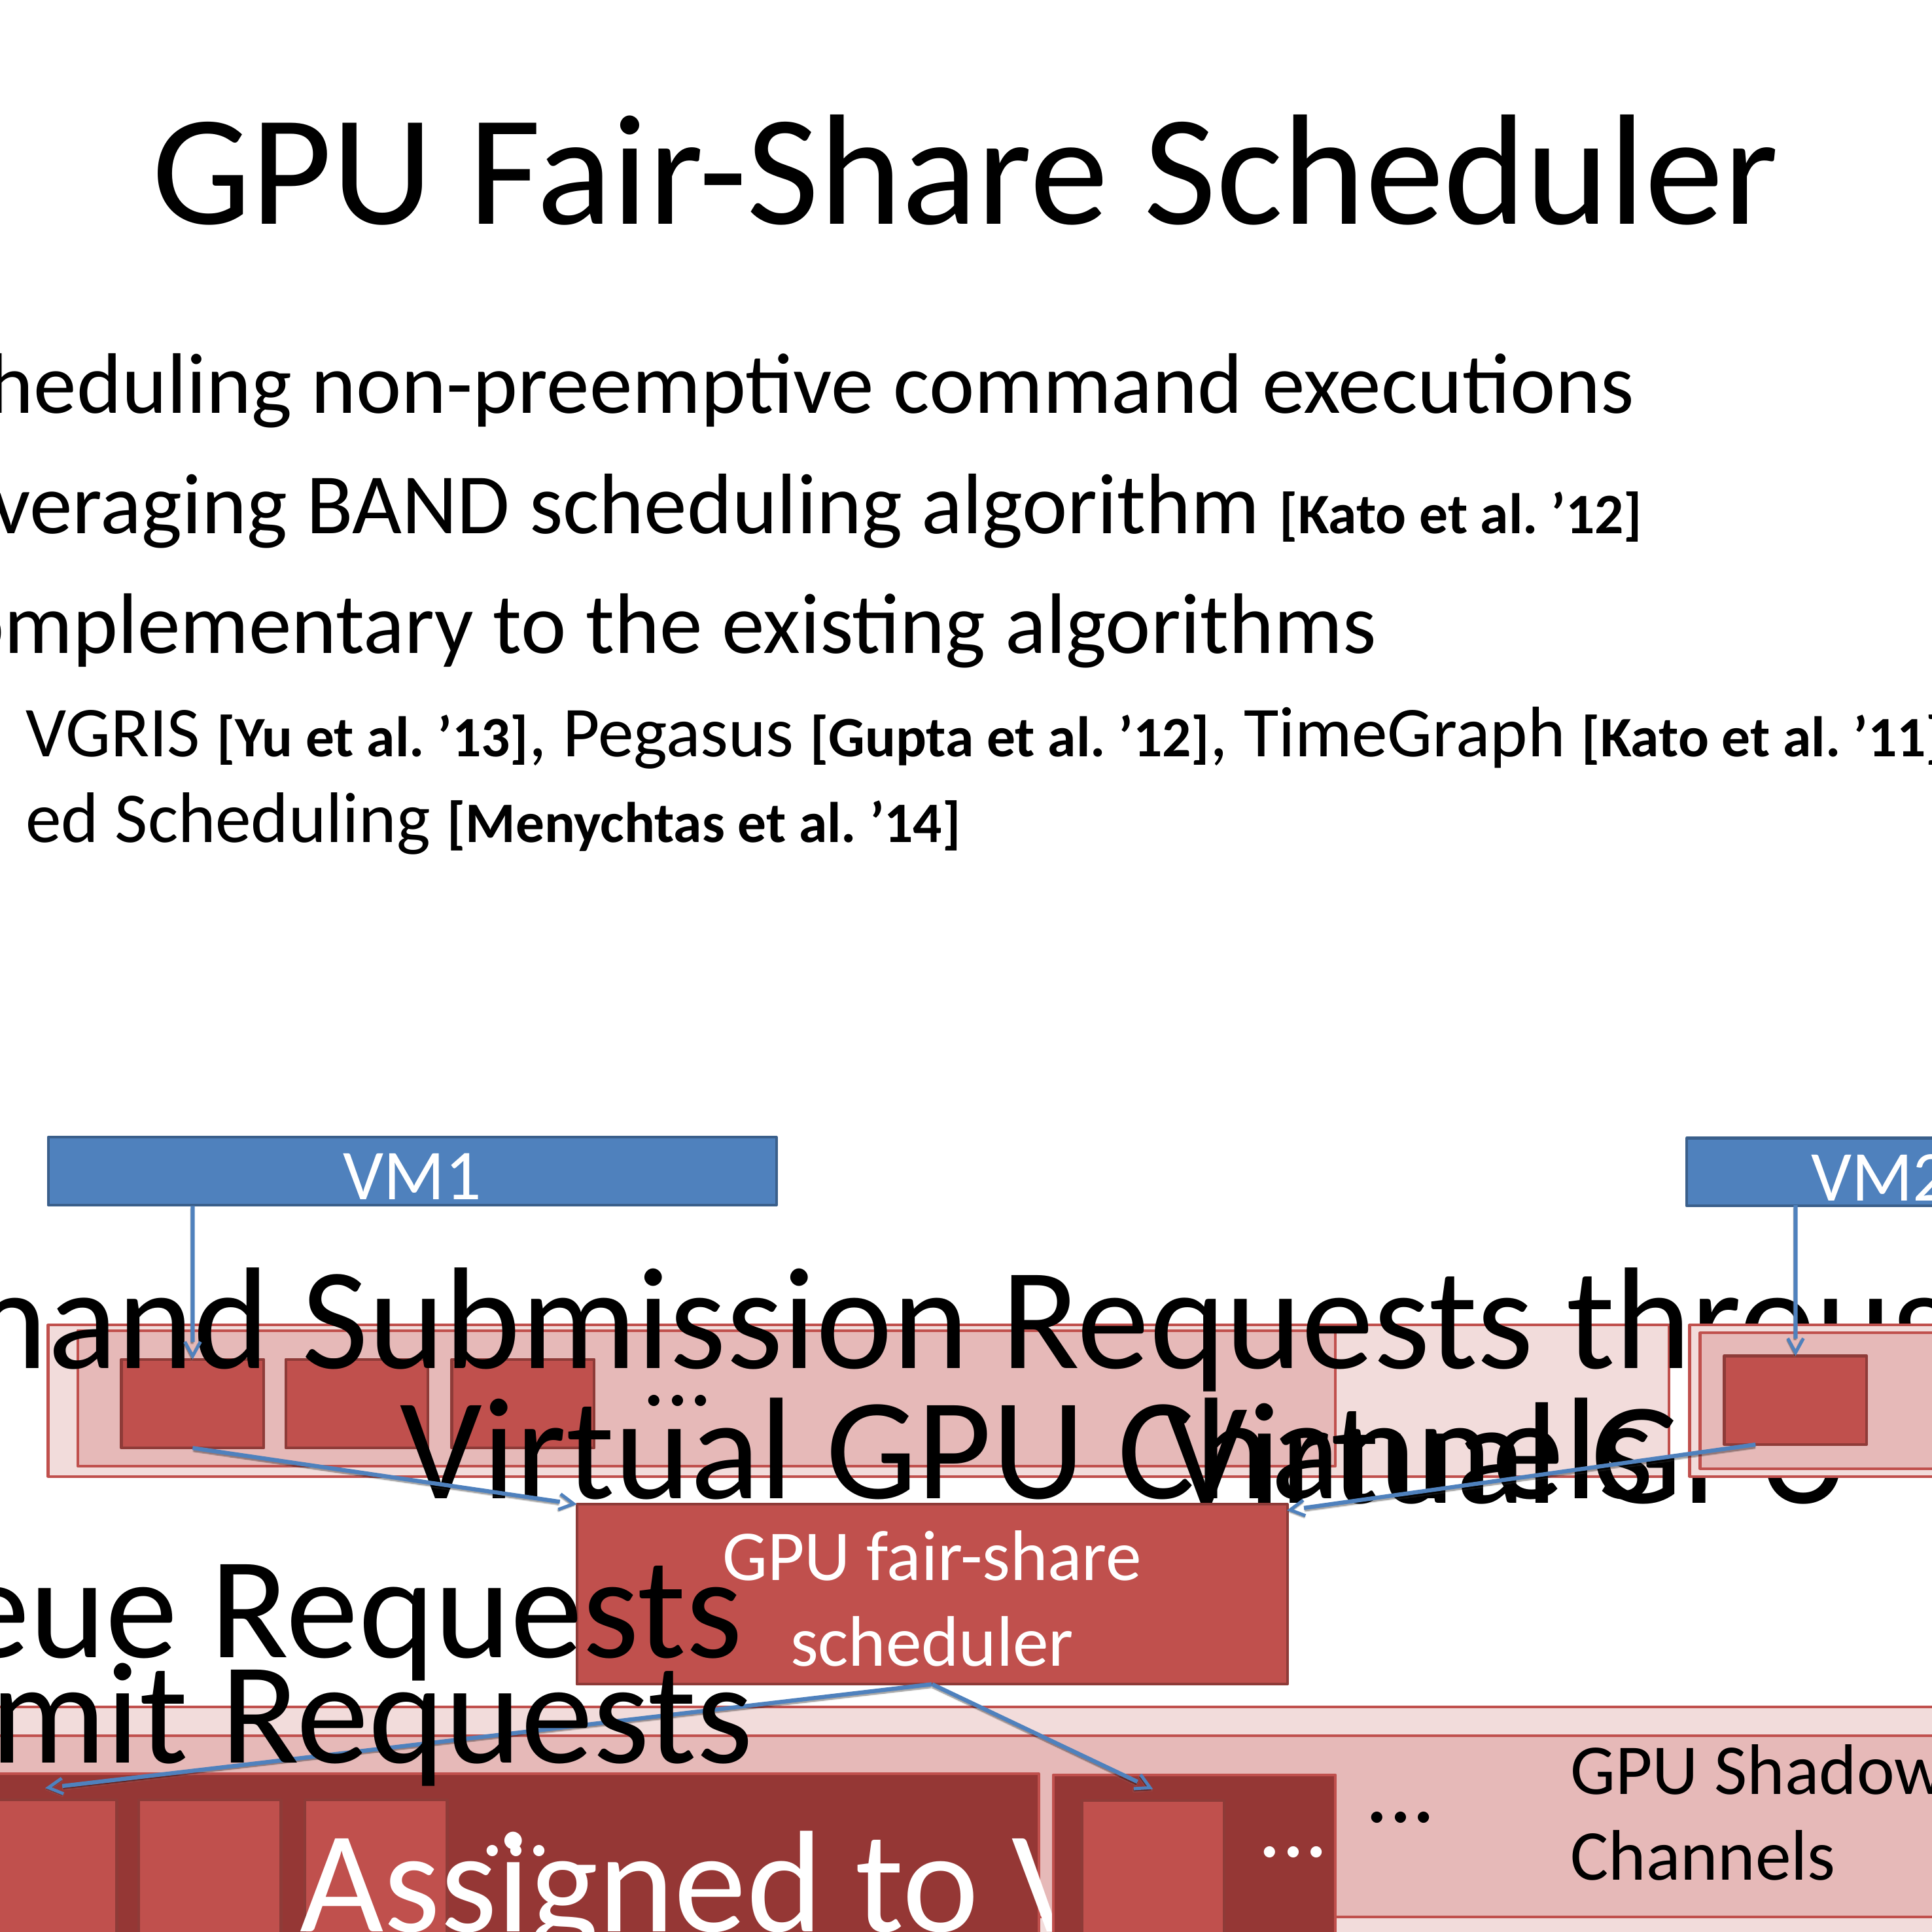

# GPU Fair-Share Scheduler
Scheduling non-preemptive command executions
Leveraging BAND scheduling algorithm [Kato et al. ’12]
Complementary to the existing algorithms
VGRIS [Yu et al. ’13], Pegasus [Gupta et al. ’12], TimeGraph [Kato et al. ’11], Disengaged Scheduling [Menychtas et al. ’14]
…
VM1
VM2
GPU Command Submission Requests through MMIO
Virtual GPU Channels
Virtual GPU
…
…
GPU fair-share
scheduler
Queue Requests
Submit Requests
GPU
GPU Shadow Channels
…
…
Assigned to VM1
…